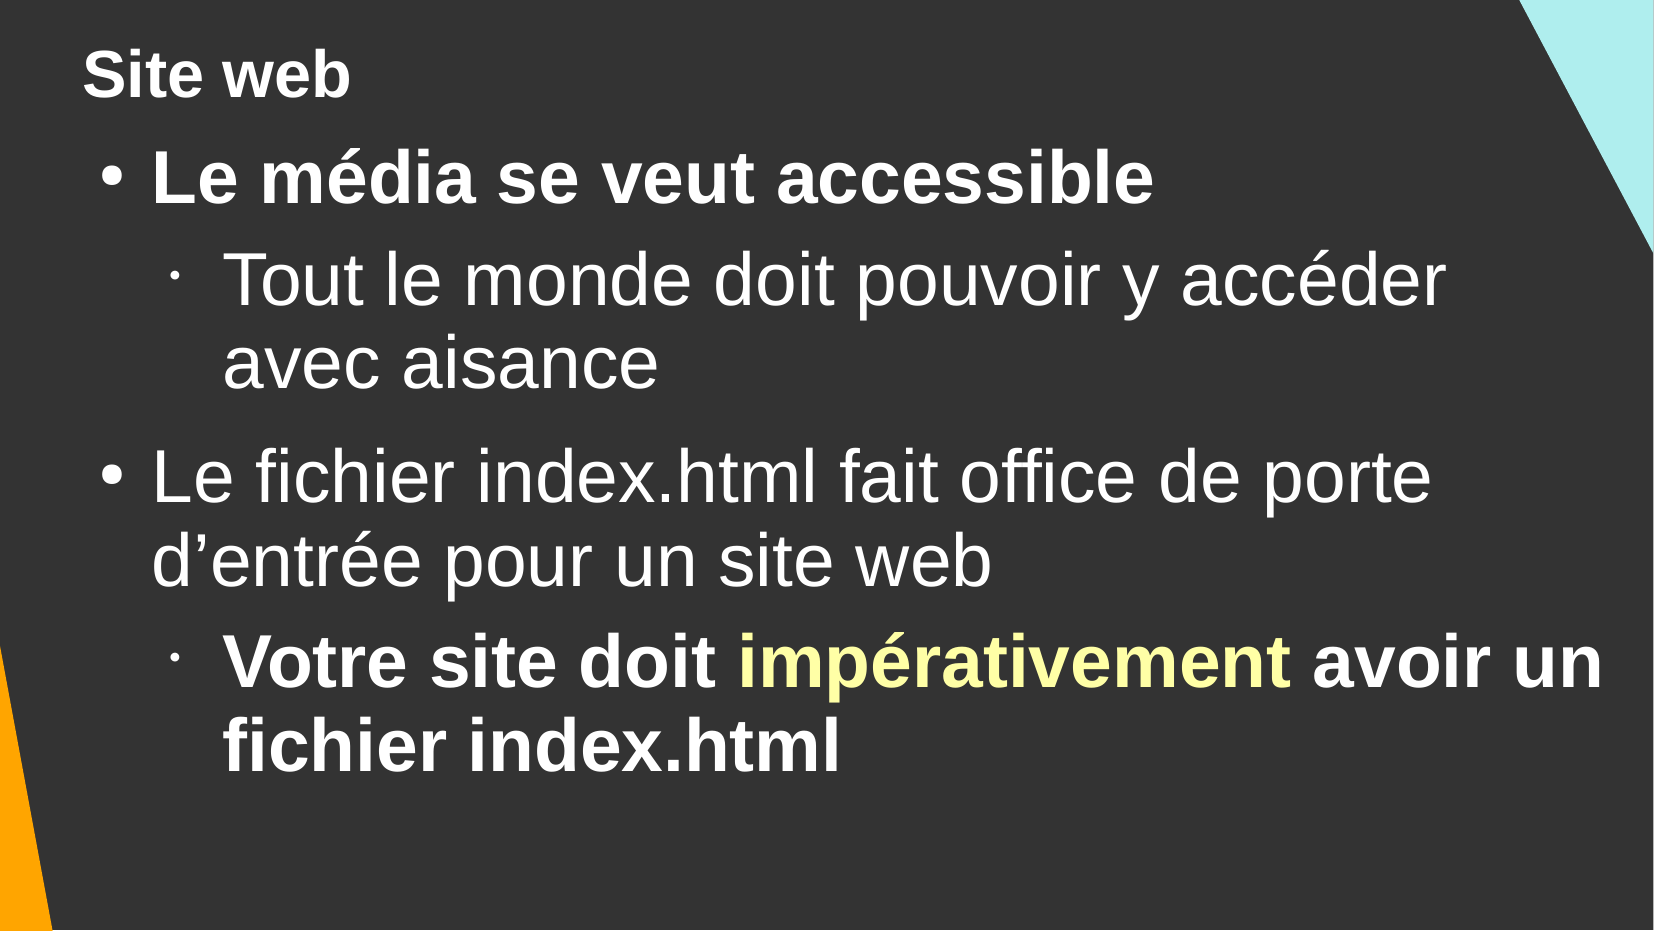

# Site web
Le média se veut accessible
Tout le monde doit pouvoir y accéder avec aisance
Le fichier index.html fait office de porte d’entrée pour un site web
Votre site doit impérativement avoir un fichier index.html